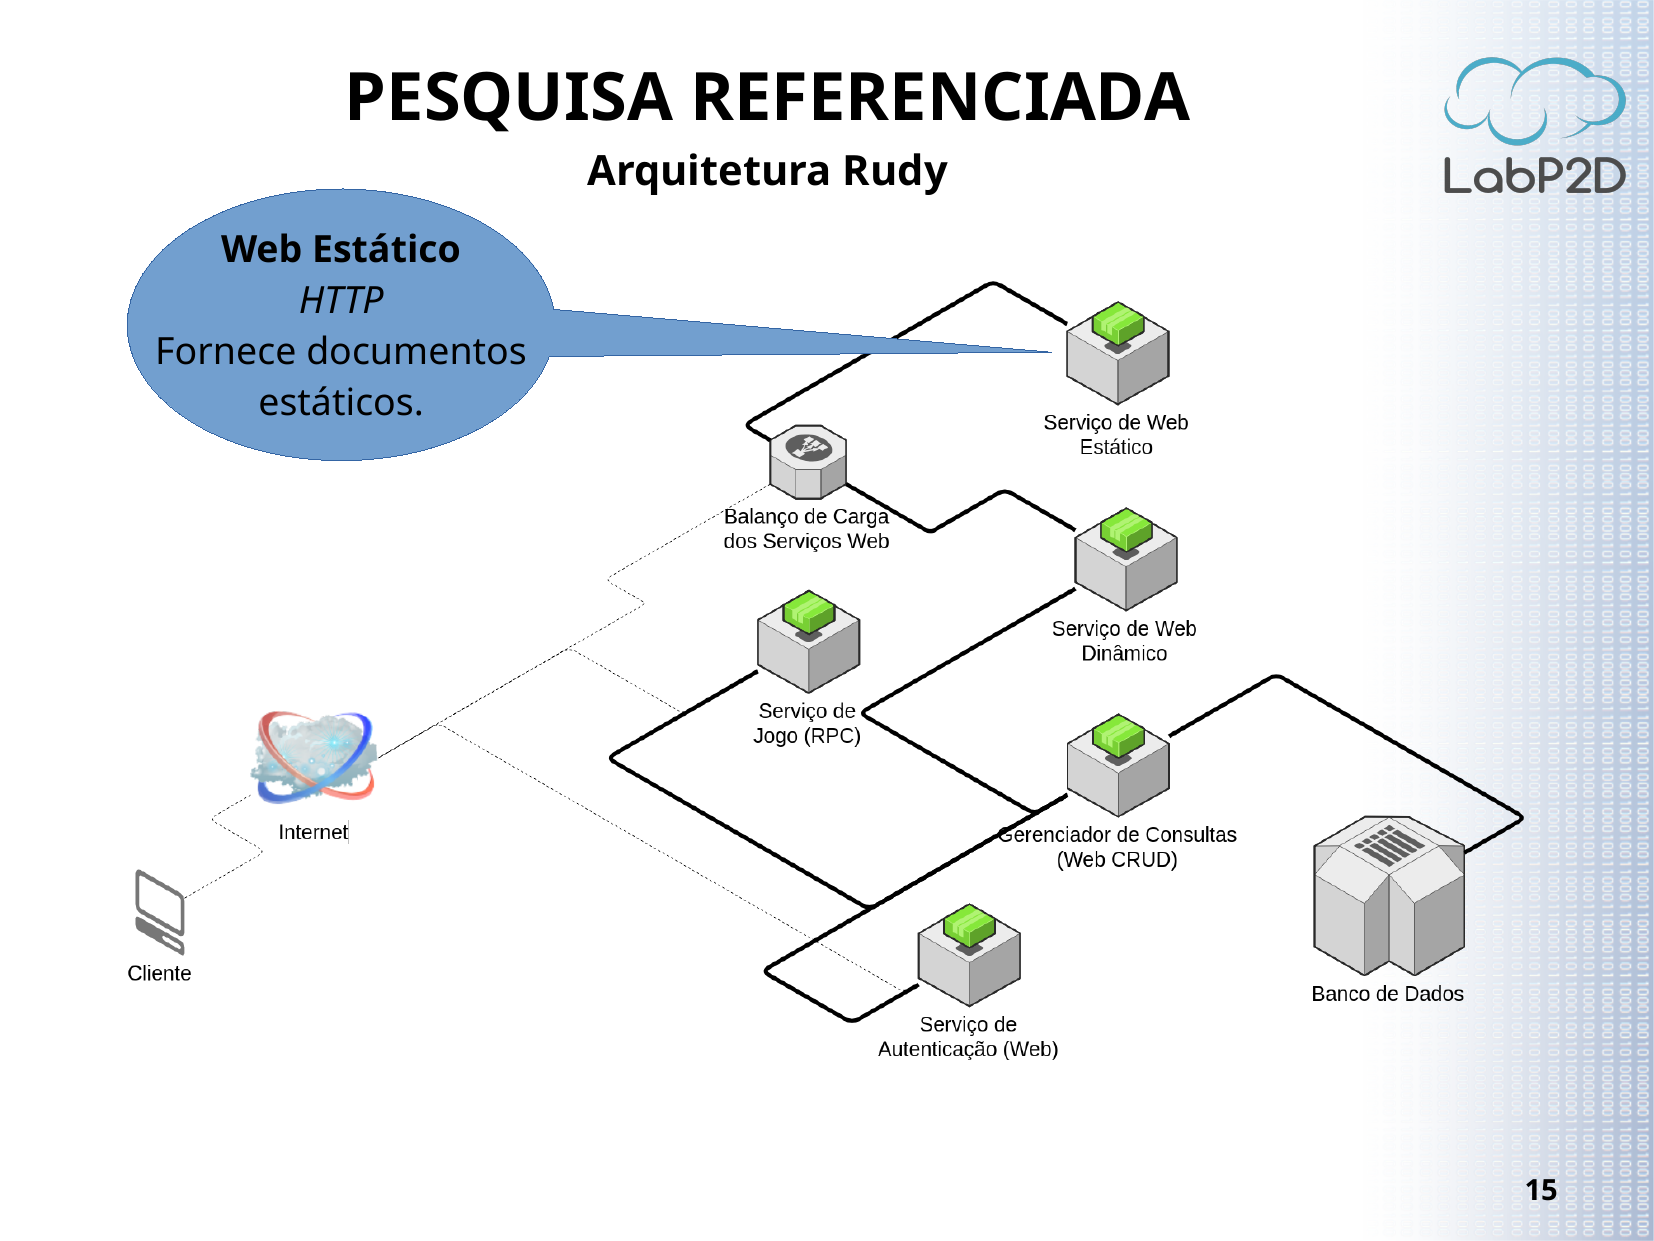

# PESQUISA REFERENCIADA Arquitetura Rudy
Web Estático
HTTP
Fornece documentos
estáticos.
15